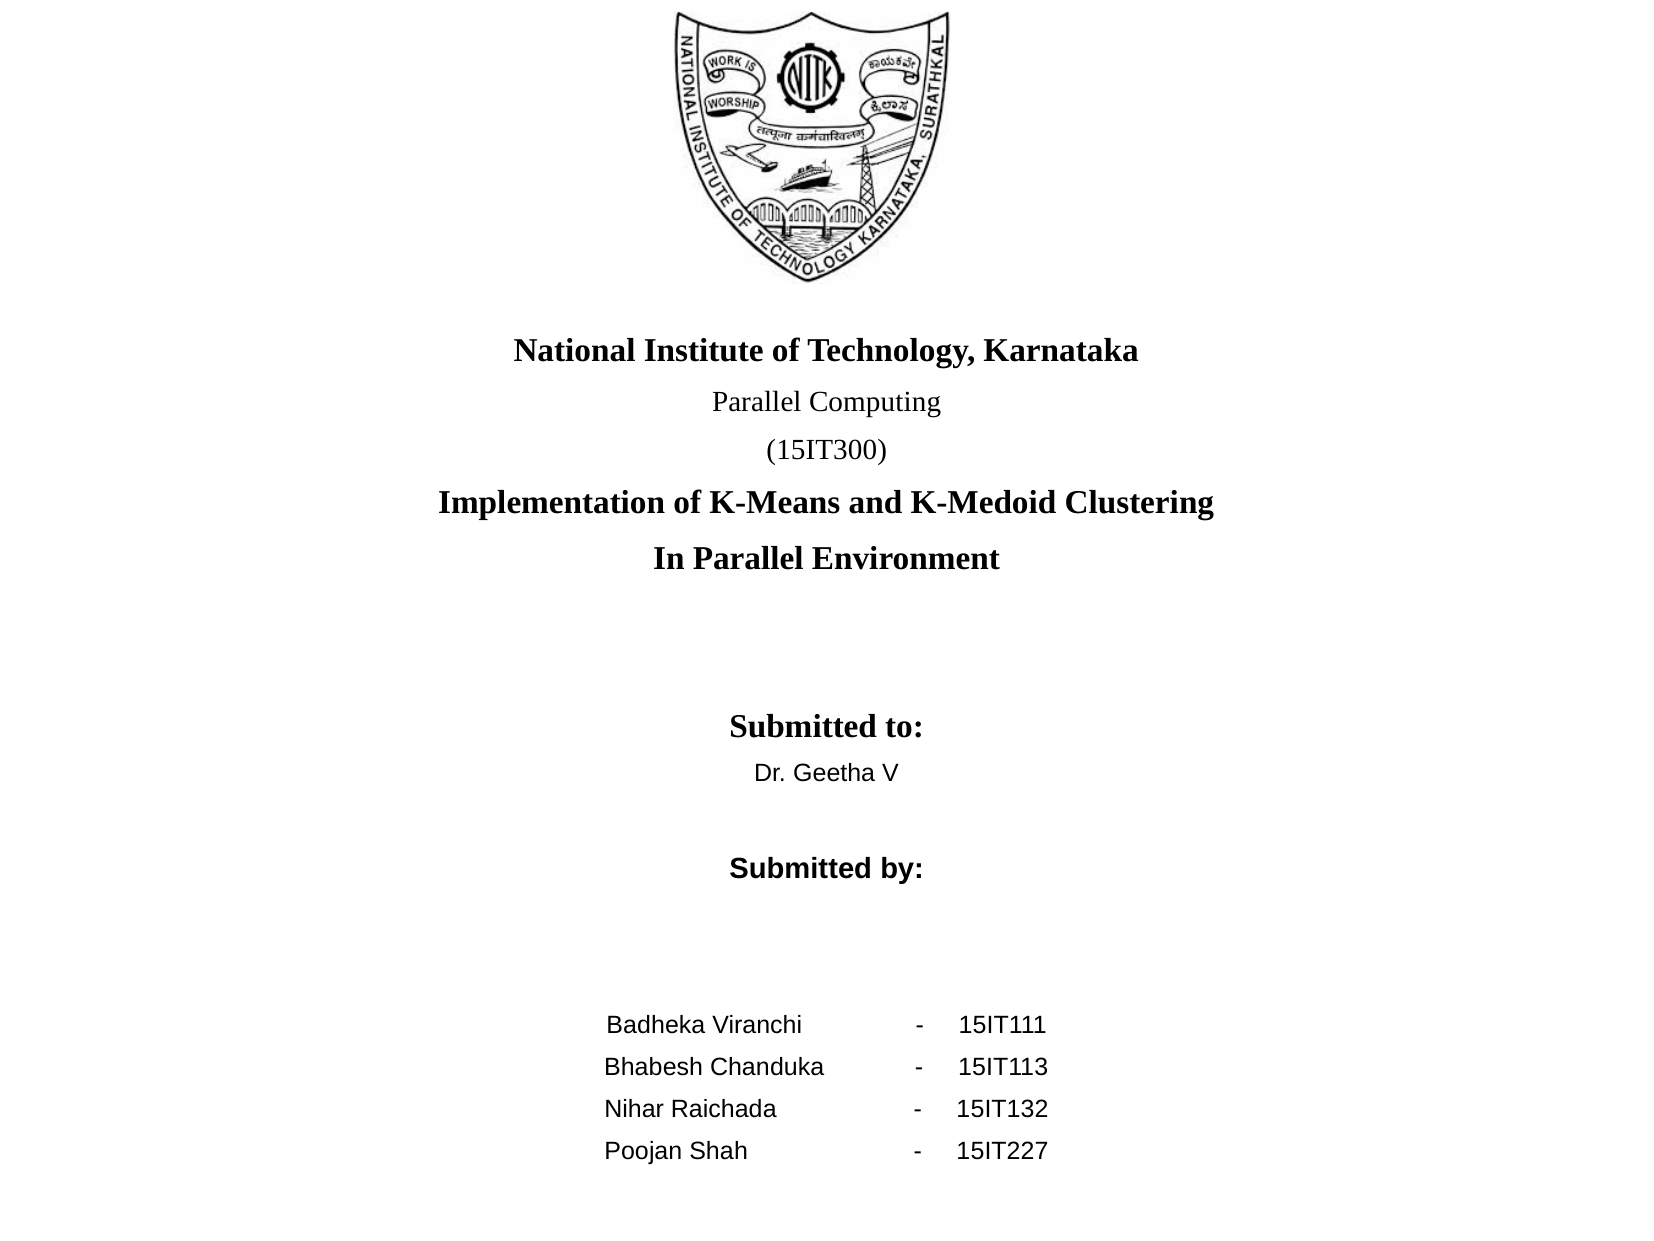

# National Institute of Technology, Karnataka
Parallel Computing
(15IT300)
Implementation of K-Means and K-Medoid Clustering
In Parallel Environment
Submitted to:
Dr. Geetha V
Submitted by:
Badheka Viranchi 	 - 15IT111
Bhabesh Chanduka - 15IT113
Nihar Raichada 		 - 15IT132
Poojan Shah 		 - 15IT227